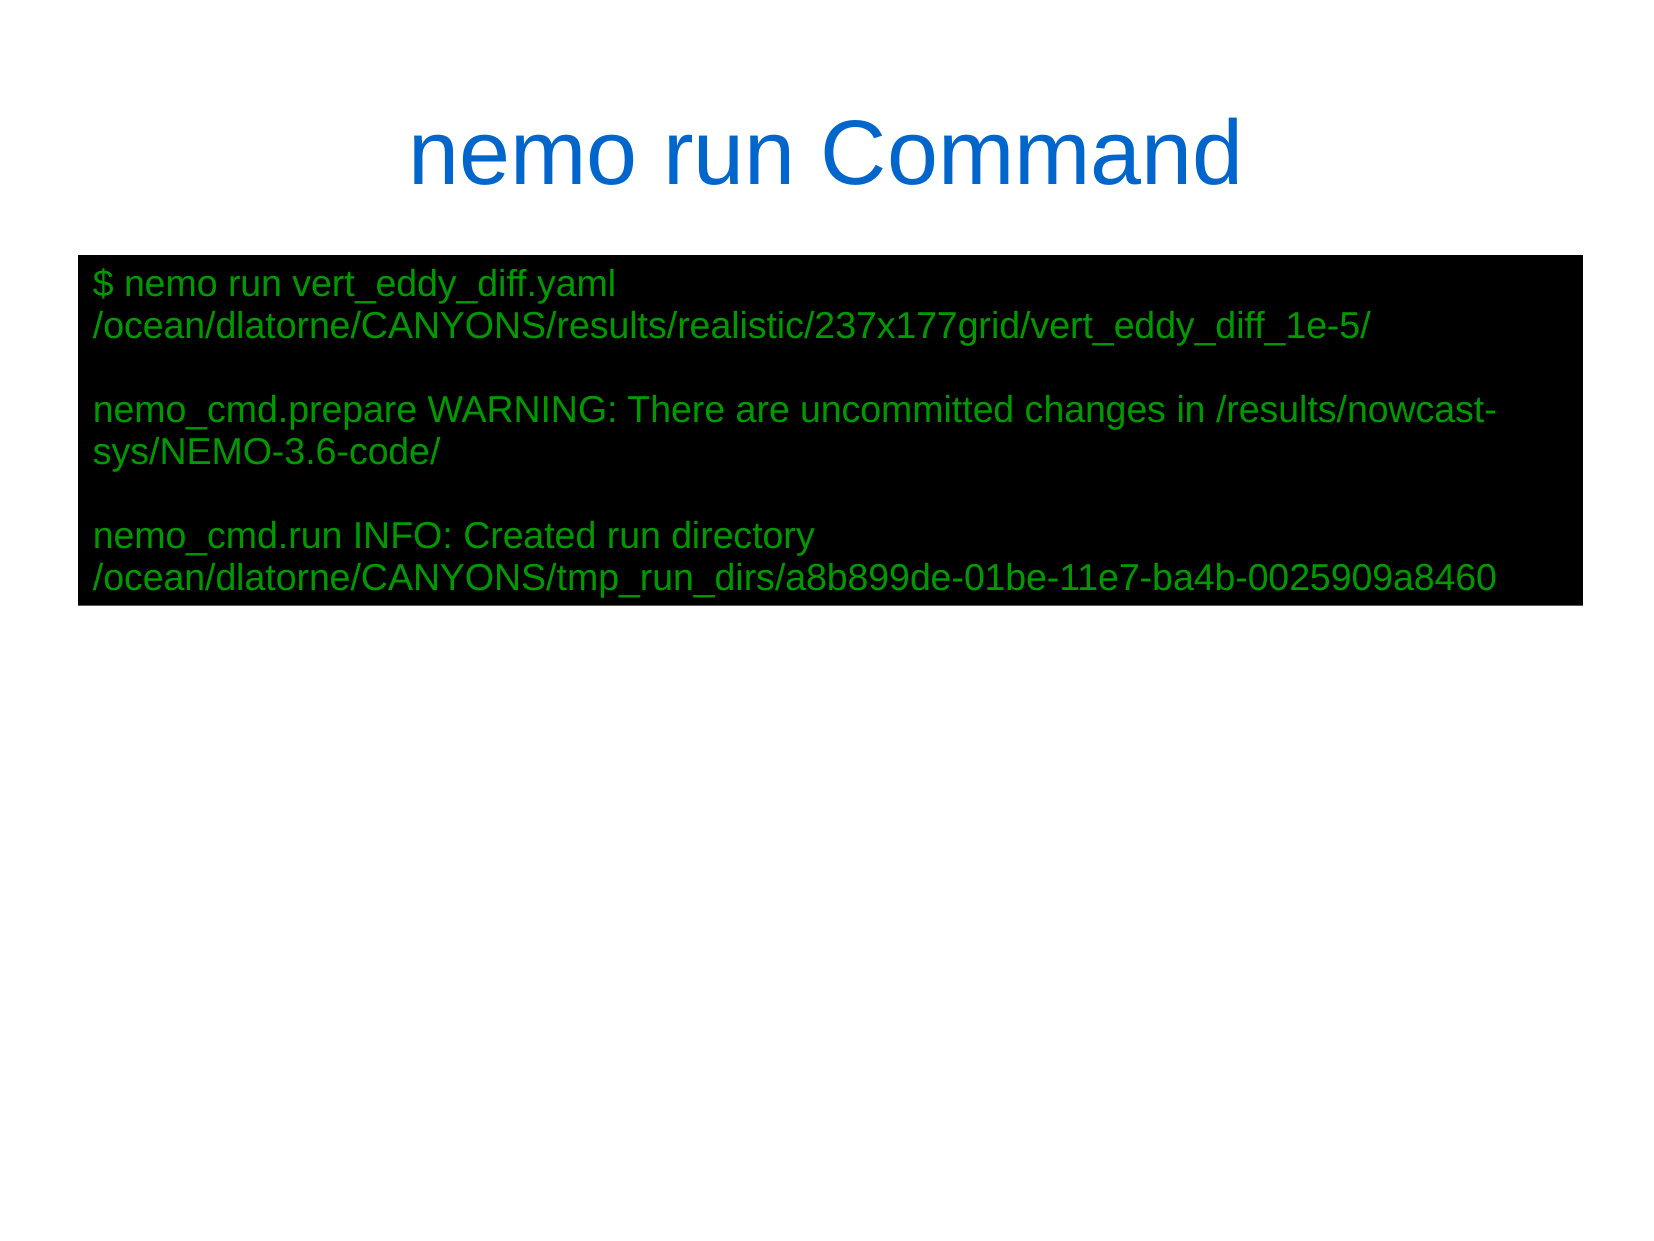

# nemo run Command
$ nemo run vert_eddy_diff.yaml /ocean/dlatorne/CANYONS/results/realistic/237x177grid/vert_eddy_diff_1e-5/
nemo_cmd.prepare WARNING: There are uncommitted changes in /results/nowcast-sys/NEMO-3.6-code/
nemo_cmd.run INFO: Created run directory /ocean/dlatorne/CANYONS/tmp_run_dirs/a8b899de-01be-11e7-ba4b-0025909a8460